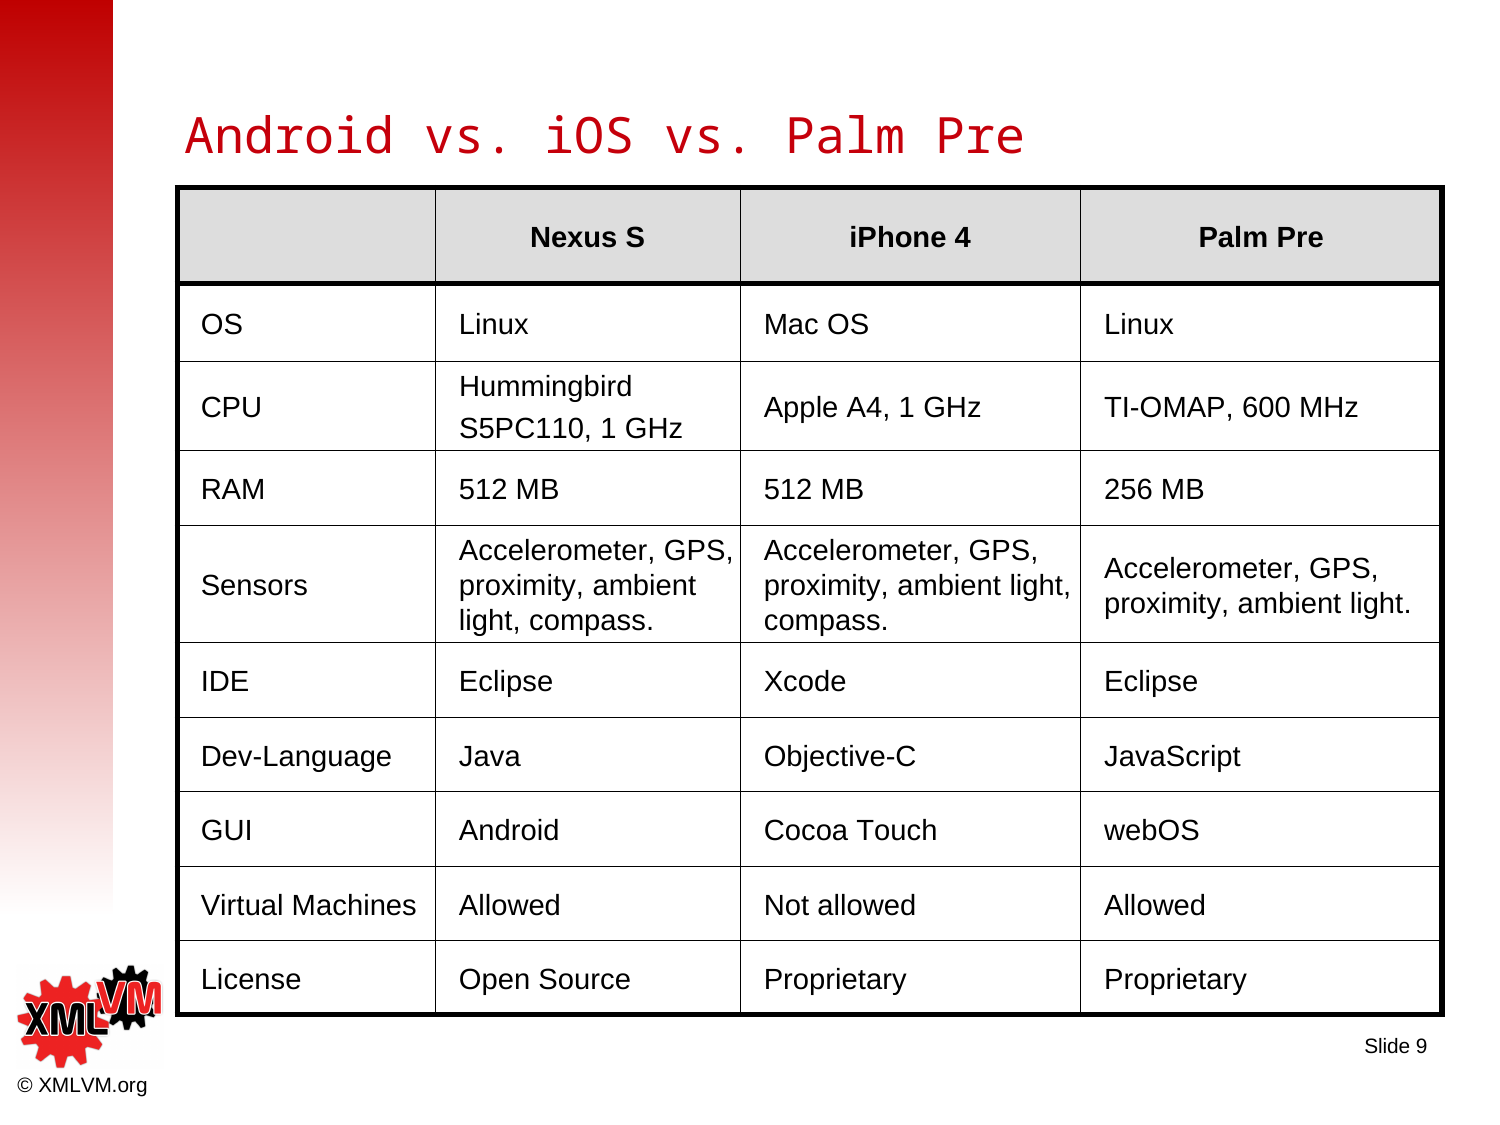

# Android vs. iOS vs. Palm Pre
| | Nexus S | iPhone 4 | Palm Pre |
| --- | --- | --- | --- |
| OS | Linux | Mac OS | Linux |
| CPU | Hummingbird S5PC110, 1 GHz | Apple A4, 1 GHz | TI-OMAP, 600 MHz |
| RAM | 512 MB | 512 MB | 256 MB |
| Sensors | Accelerometer, GPS, proximity, ambient light, compass. | Accelerometer, GPS, proximity, ambient light, compass. | Accelerometer, GPS, proximity, ambient light. |
| IDE | Eclipse | Xcode | Eclipse |
| Dev-Language | Java | Objective-C | JavaScript |
| GUI | Android | Cocoa Touch | webOS |
| Virtual Machines | Allowed | Not allowed | Allowed |
| License | Open Source | Proprietary | Proprietary |